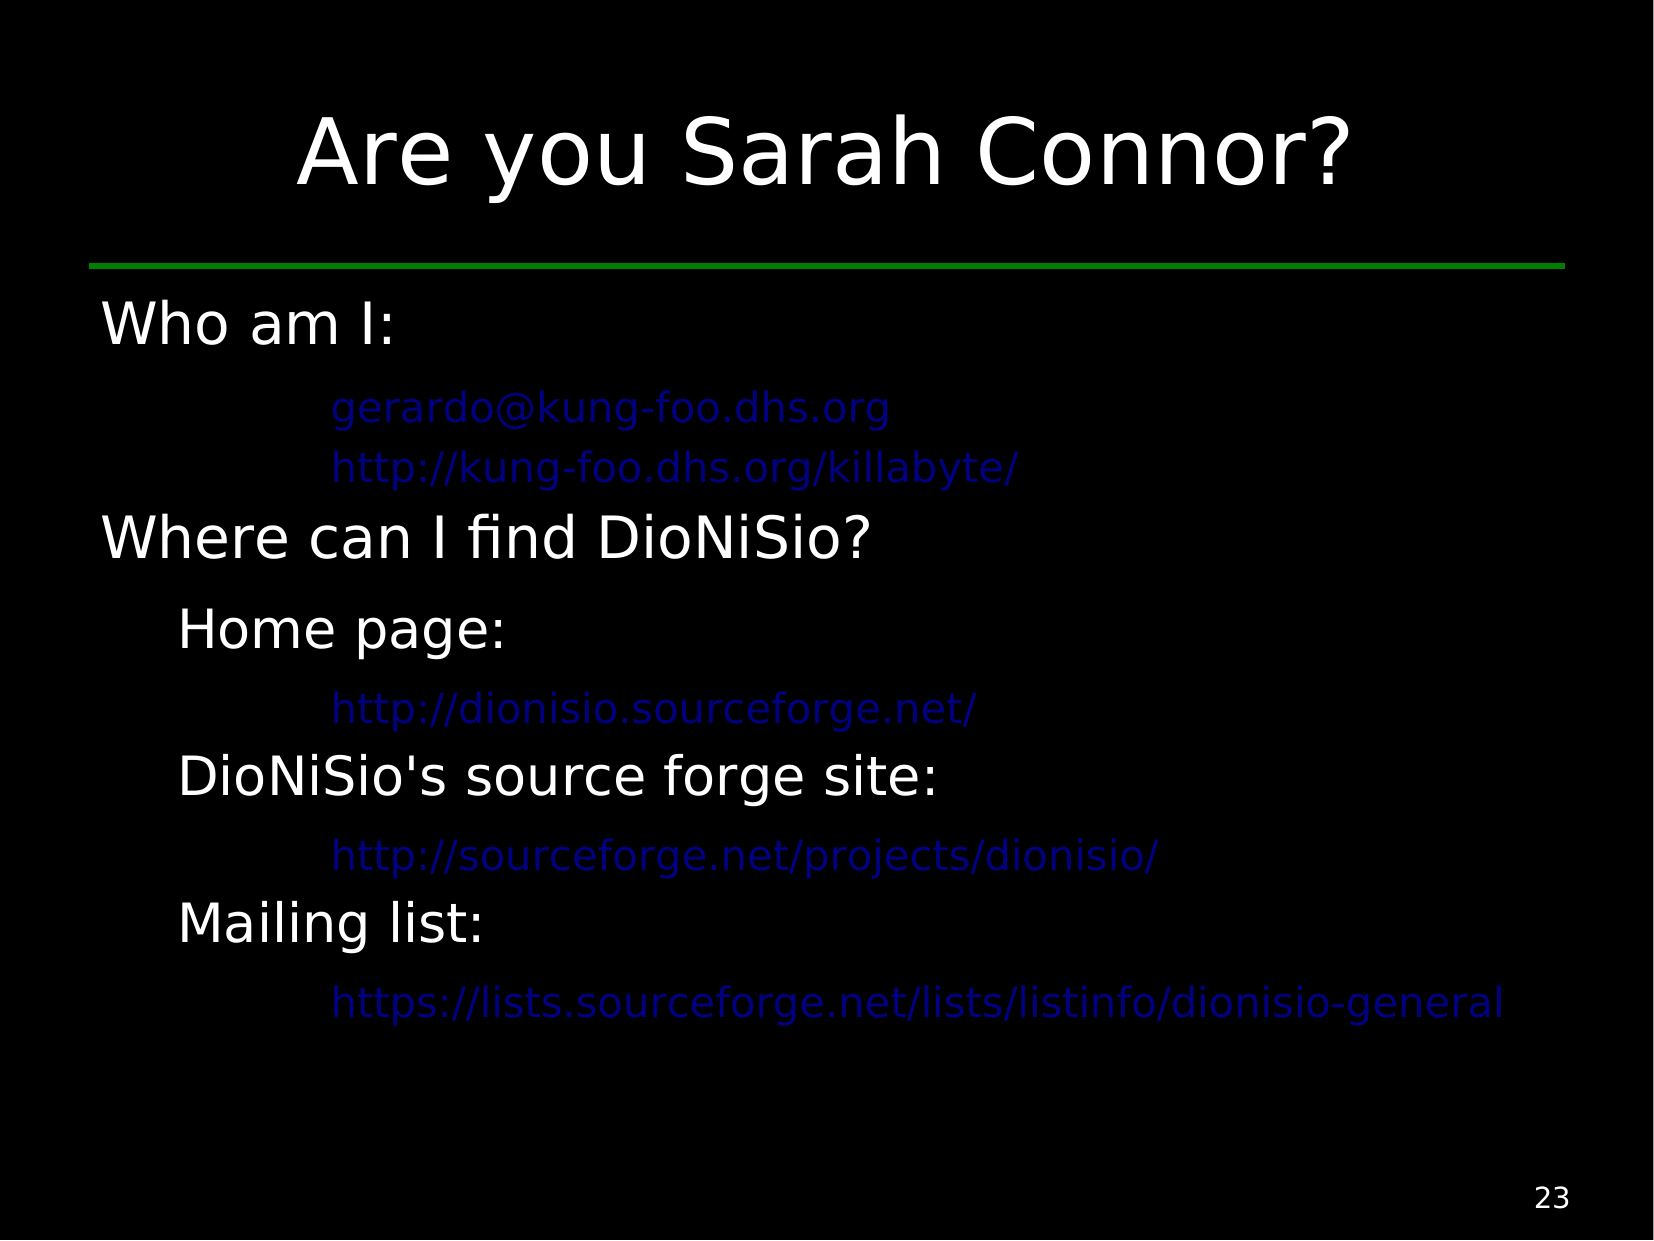

# Are you Sarah Connor?
Who am I:
gerardo@kung-foo.dhs.org
http://kung-foo.dhs.org/killabyte/
Where can I find DioNiSio?
Home page:
http://dionisio.sourceforge.net/
DioNiSio's source forge site:
http://sourceforge.net/projects/dionisio/
Mailing list:
https://lists.sourceforge.net/lists/listinfo/dionisio-general
23